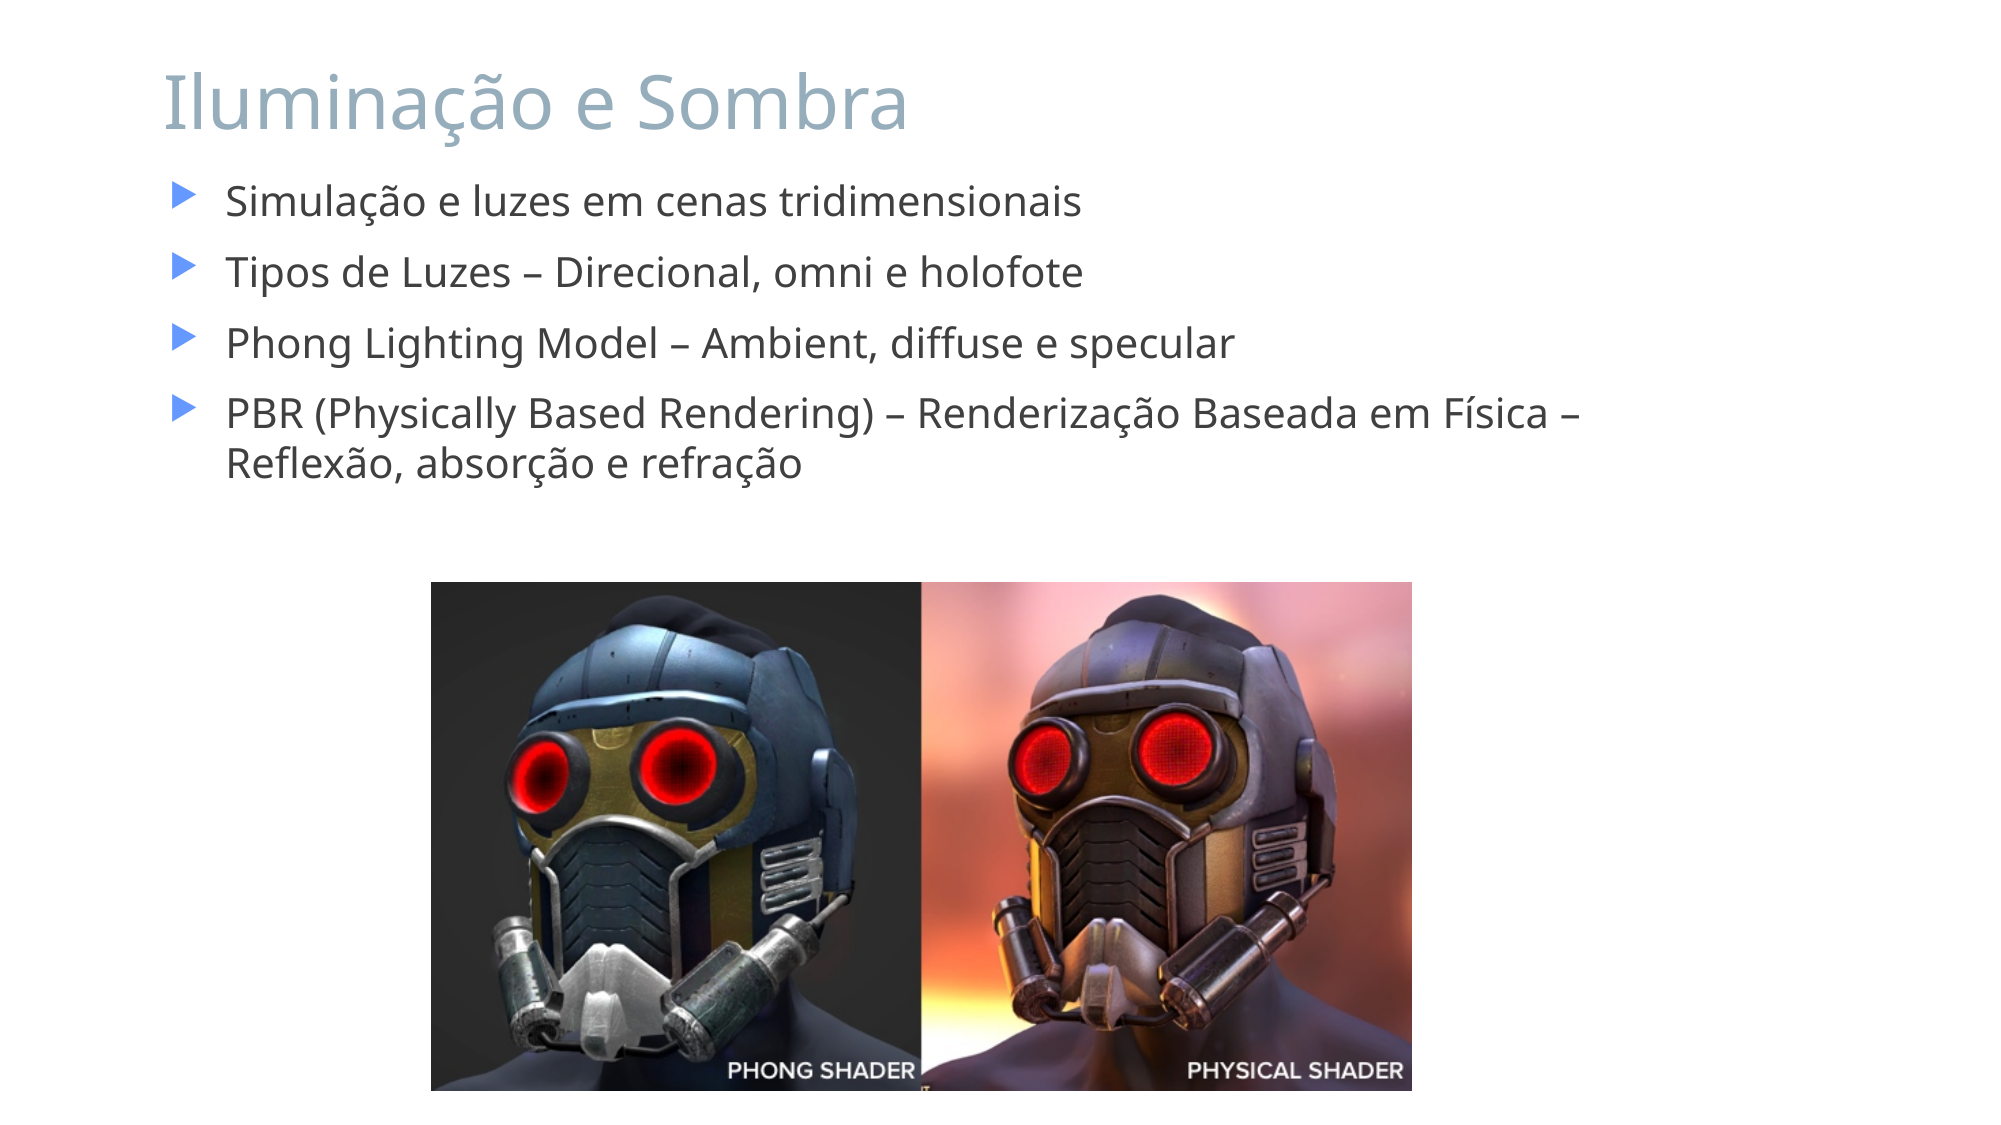

# Iluminação e Sombra
Simulação e luzes em cenas tridimensionais
Tipos de Luzes – Direcional, omni e holofote
Phong Lighting Model – Ambient, diffuse e specular
PBR (Physically Based Rendering) – Renderização Baseada em Física – Reflexão, absorção e refração